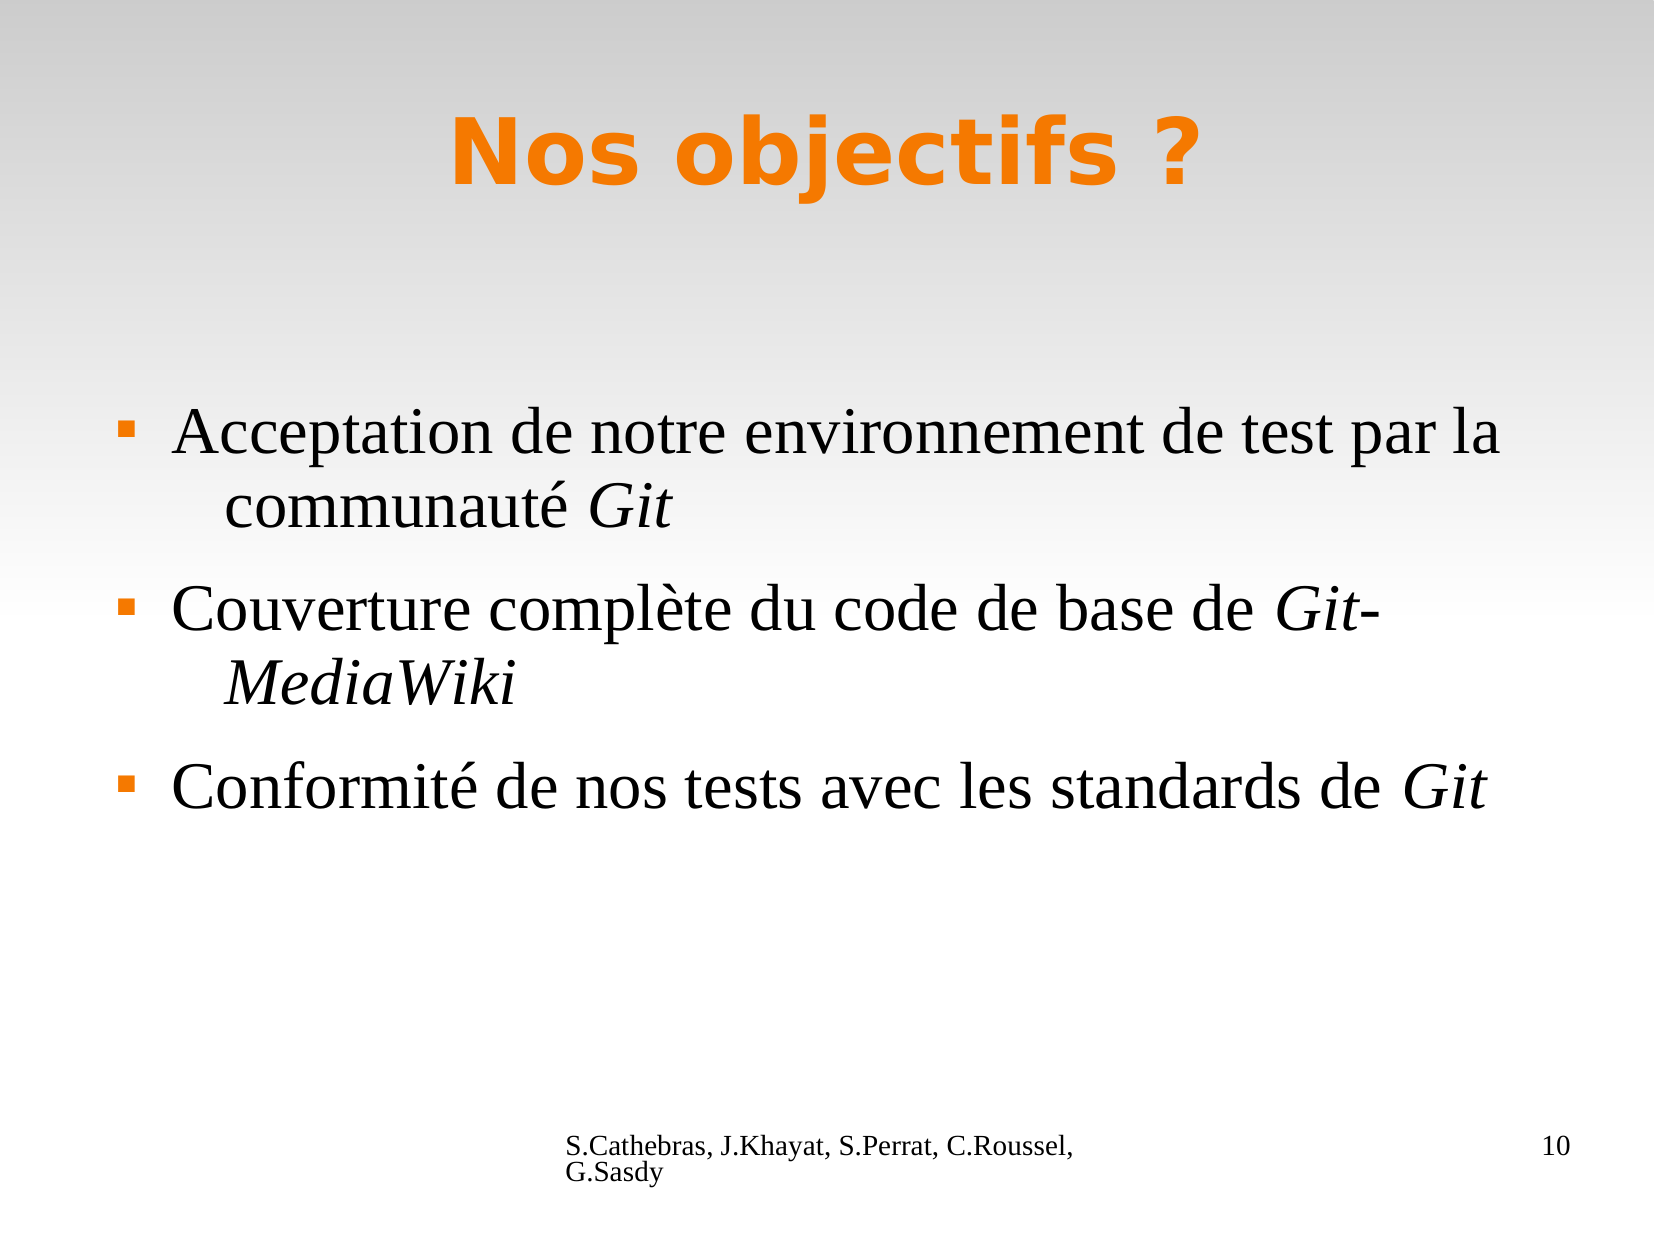

# Nos objectifs ?
Acceptation de notre environnement de test par la communauté Git
Couverture complète du code de base de Git-MediaWiki
Conformité de nos tests avec les standards de Git
S.Cathebras, J.Khayat, S.Perrat, C.Roussel, G.Sasdy
10